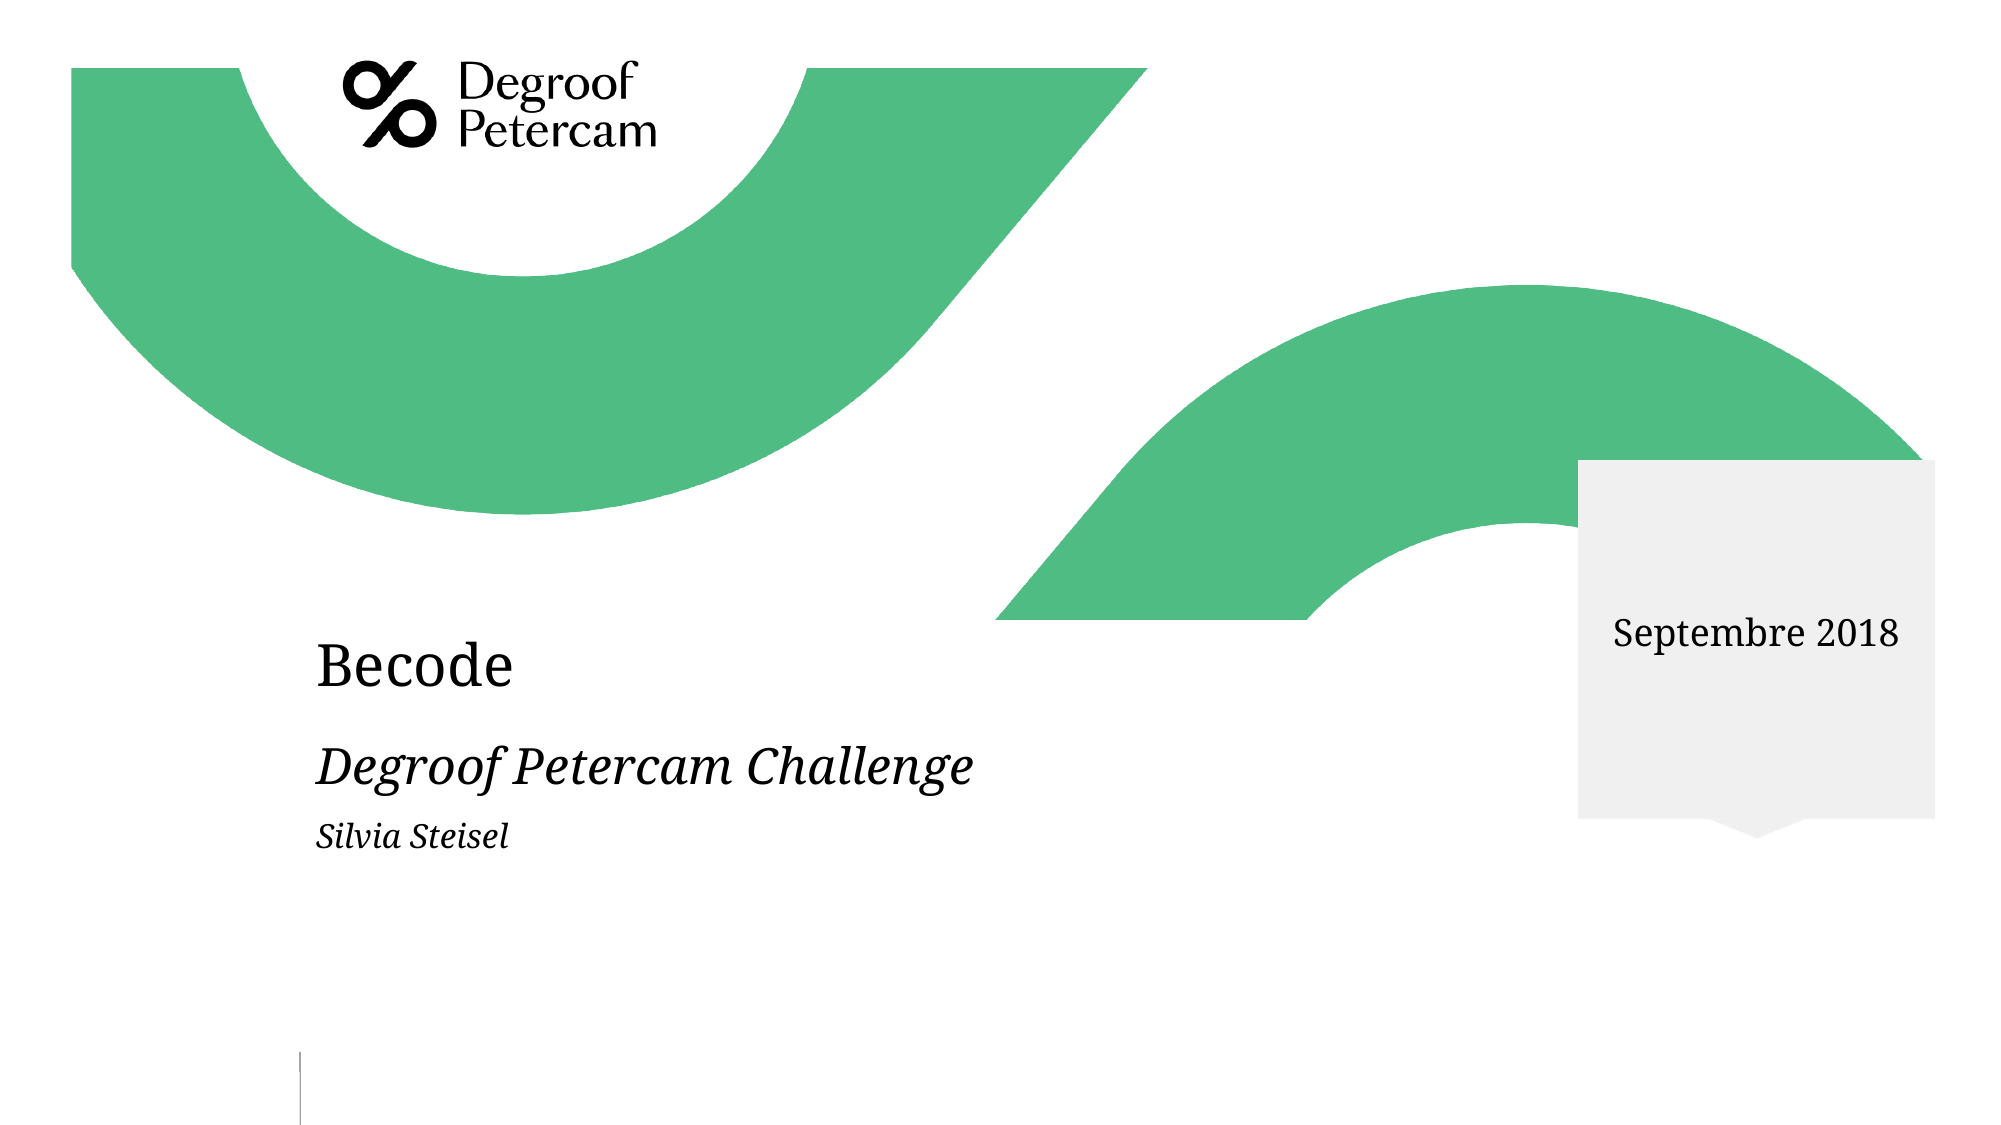

Septembre 2018
Becode
# Degroof Petercam Challenge
Silvia Steisel